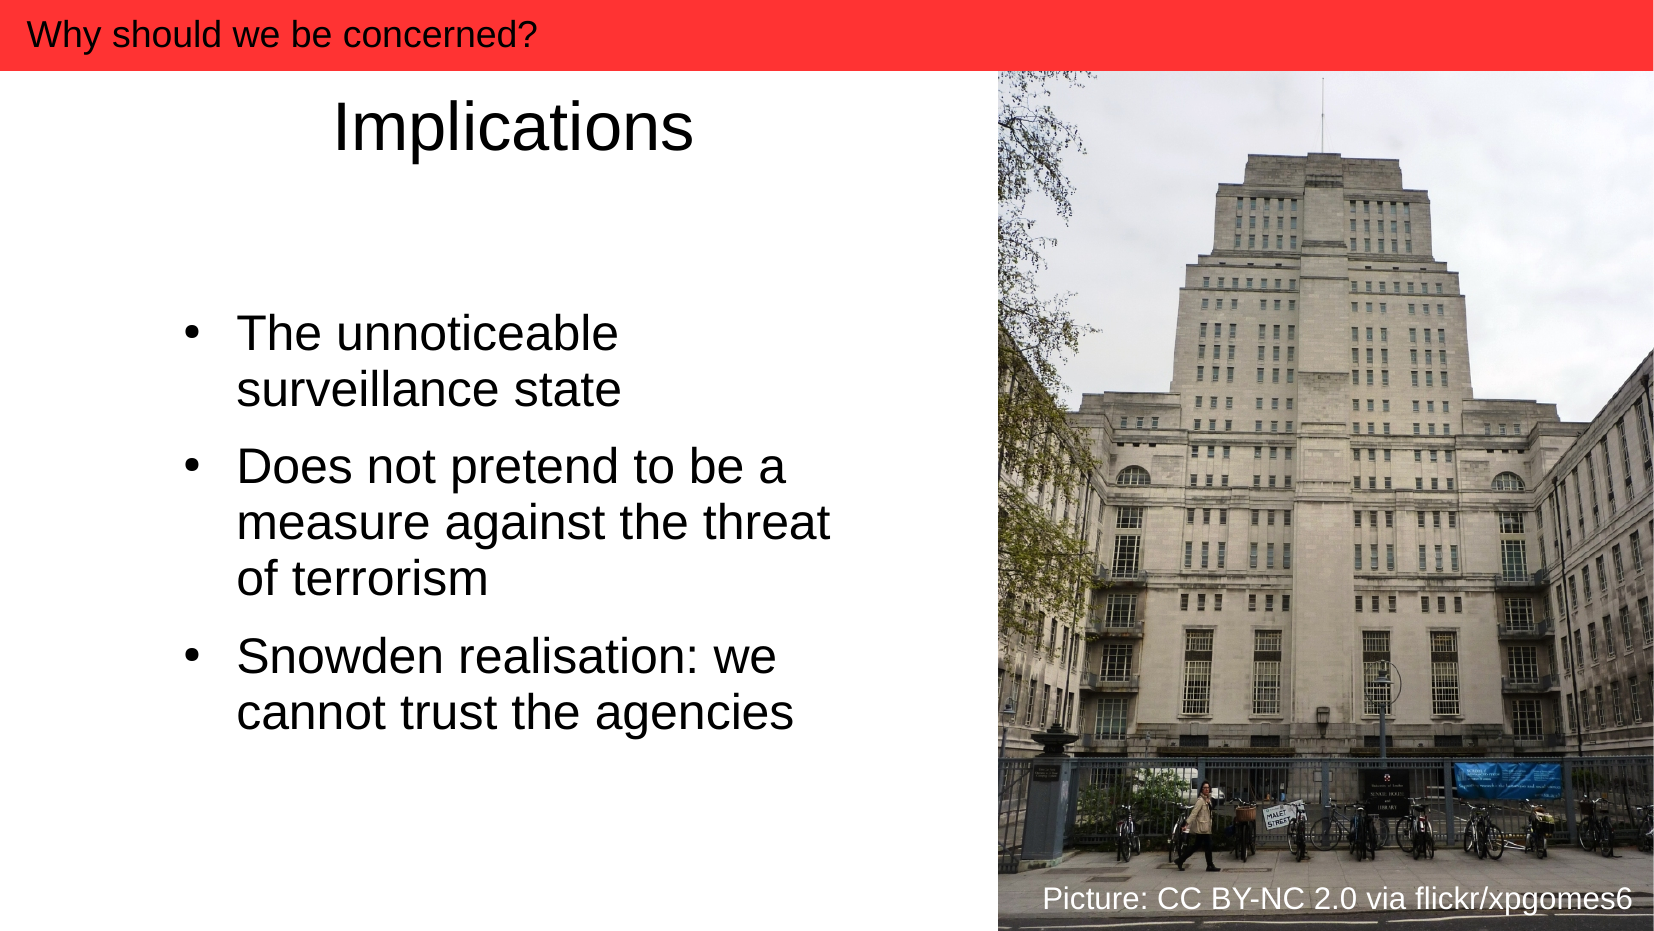

Why should we be concerned?
# Implications
The unnoticeable surveillance state
Does not pretend to be a measure against the threat of terrorism
Snowden realisation: we cannot trust the agencies
Picture: CC BY-NC 2.0 via flickr/xpgomes6